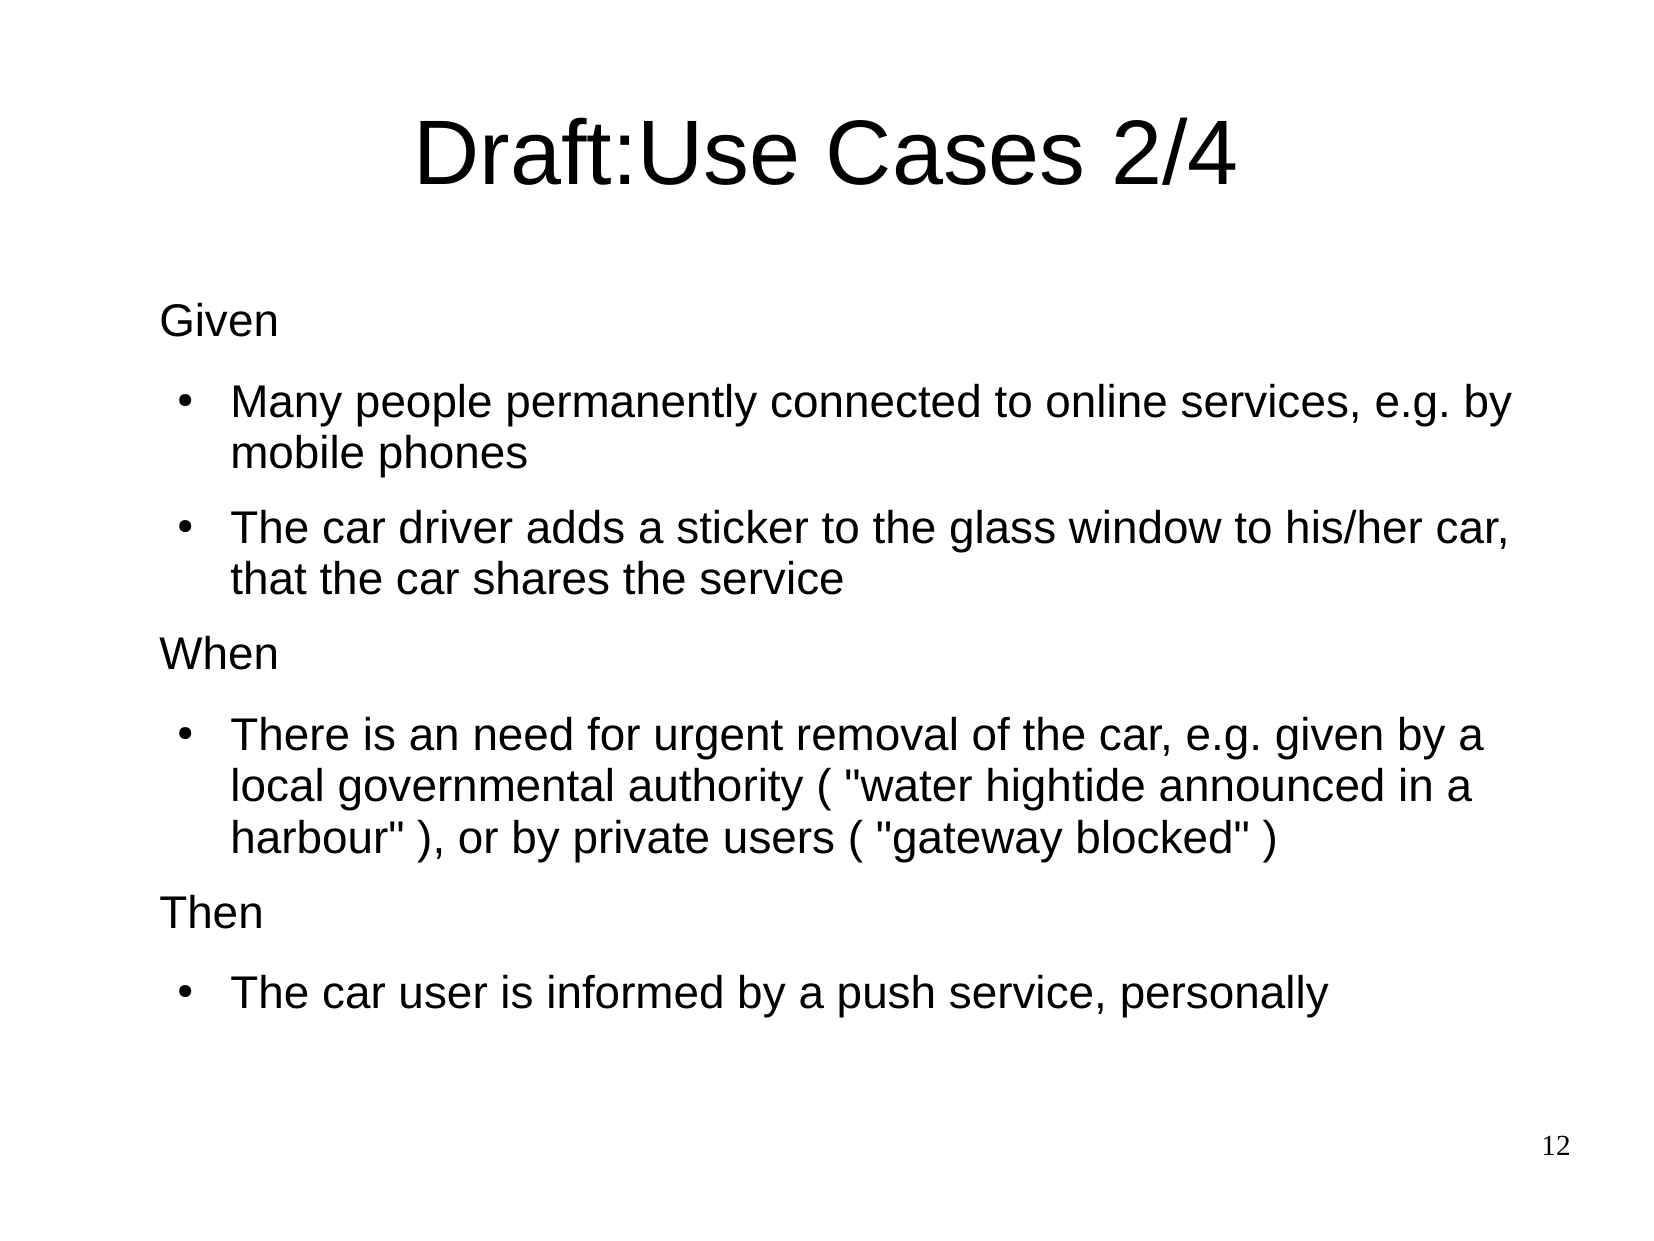

# Draft:Use Cases 2/4
Given
Many people permanently connected to online services, e.g. by mobile phones
The car driver adds a sticker to the glass window to his/her car, that the car shares the service
When
There is an need for urgent removal of the car, e.g. given by a local governmental authority ( "water hightide announced in a harbour" ), or by private users ( "gateway blocked" )
Then
The car user is informed by a push service, personally
12